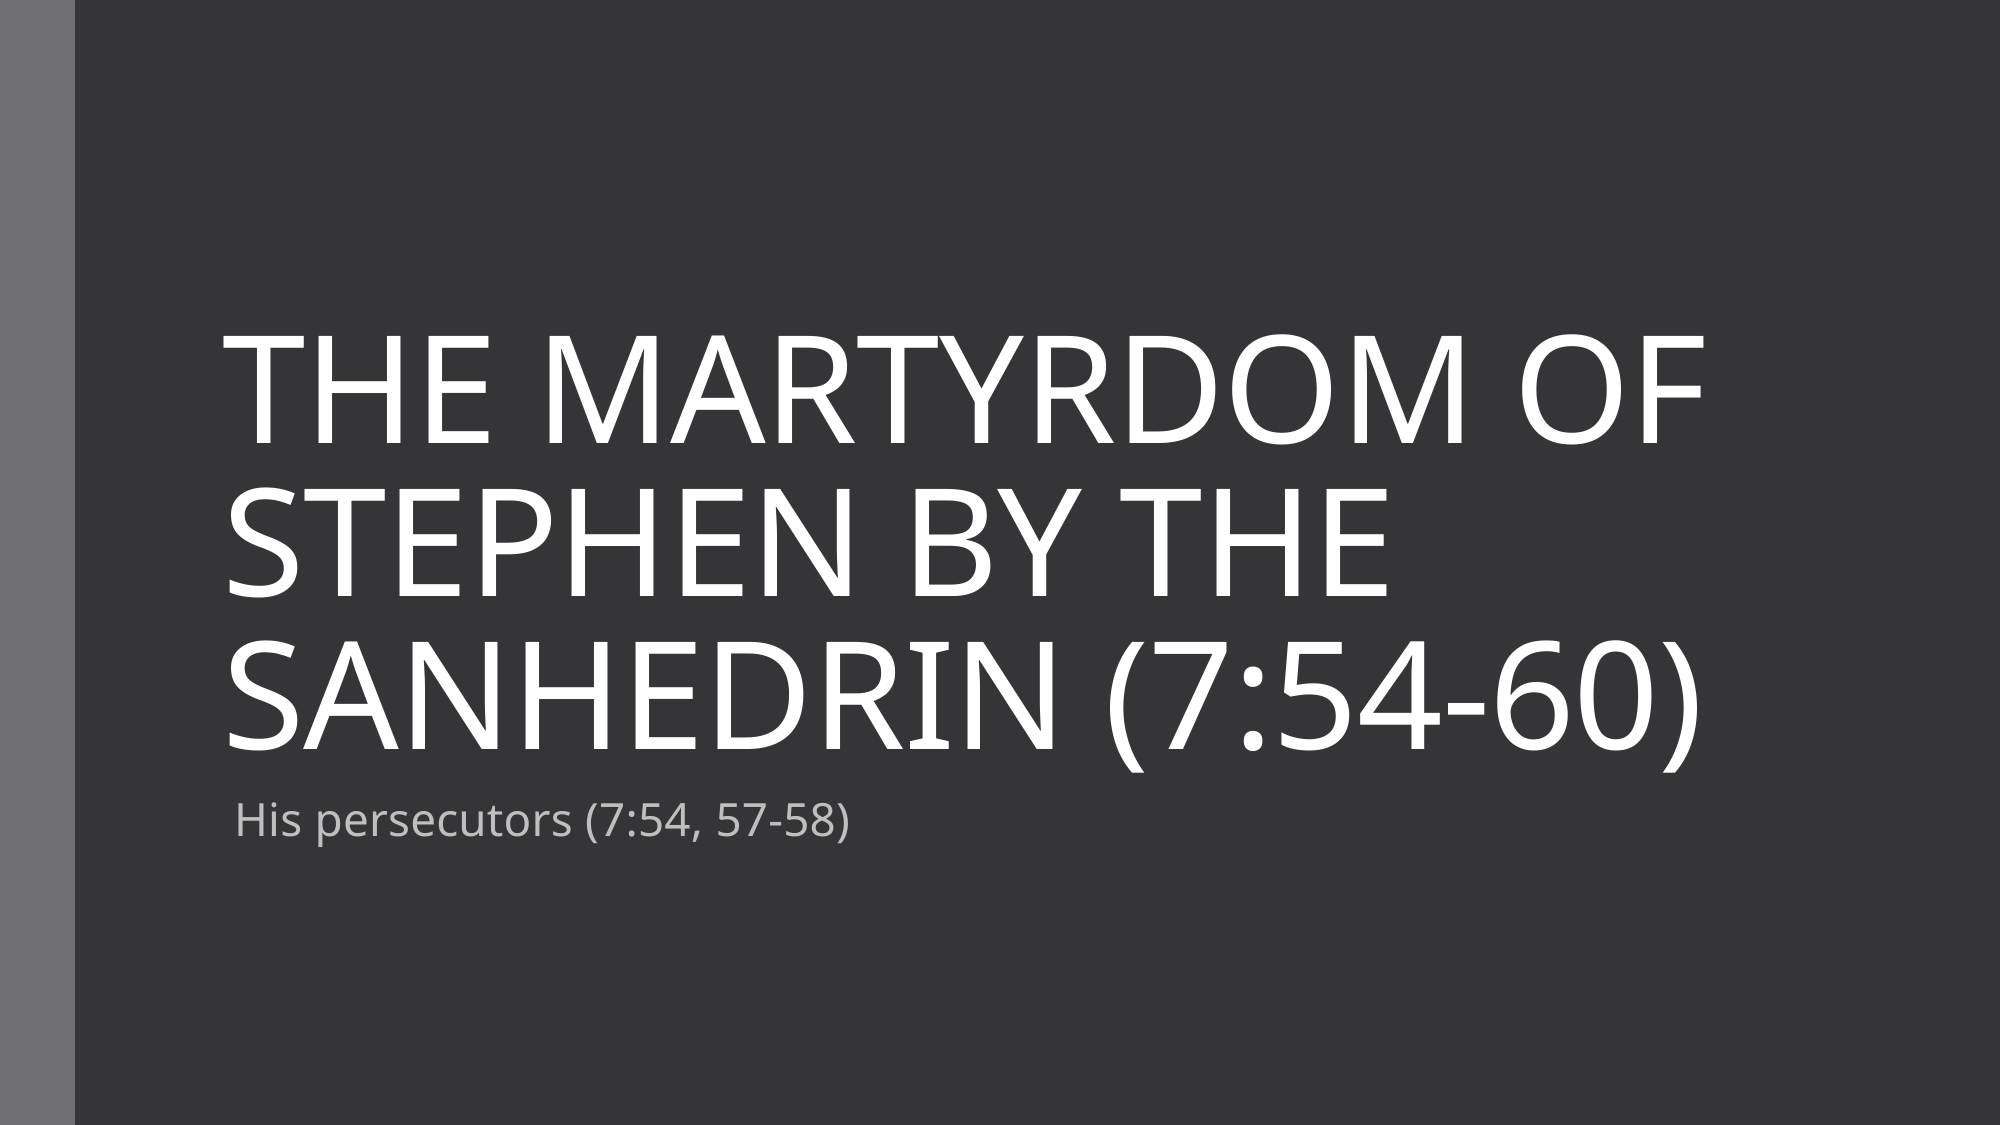

# THE MARTYRDOM OF STEPHEN BY THE SANHEDRIN (7:54-60)
 His persecutors (7:54, 57-58)